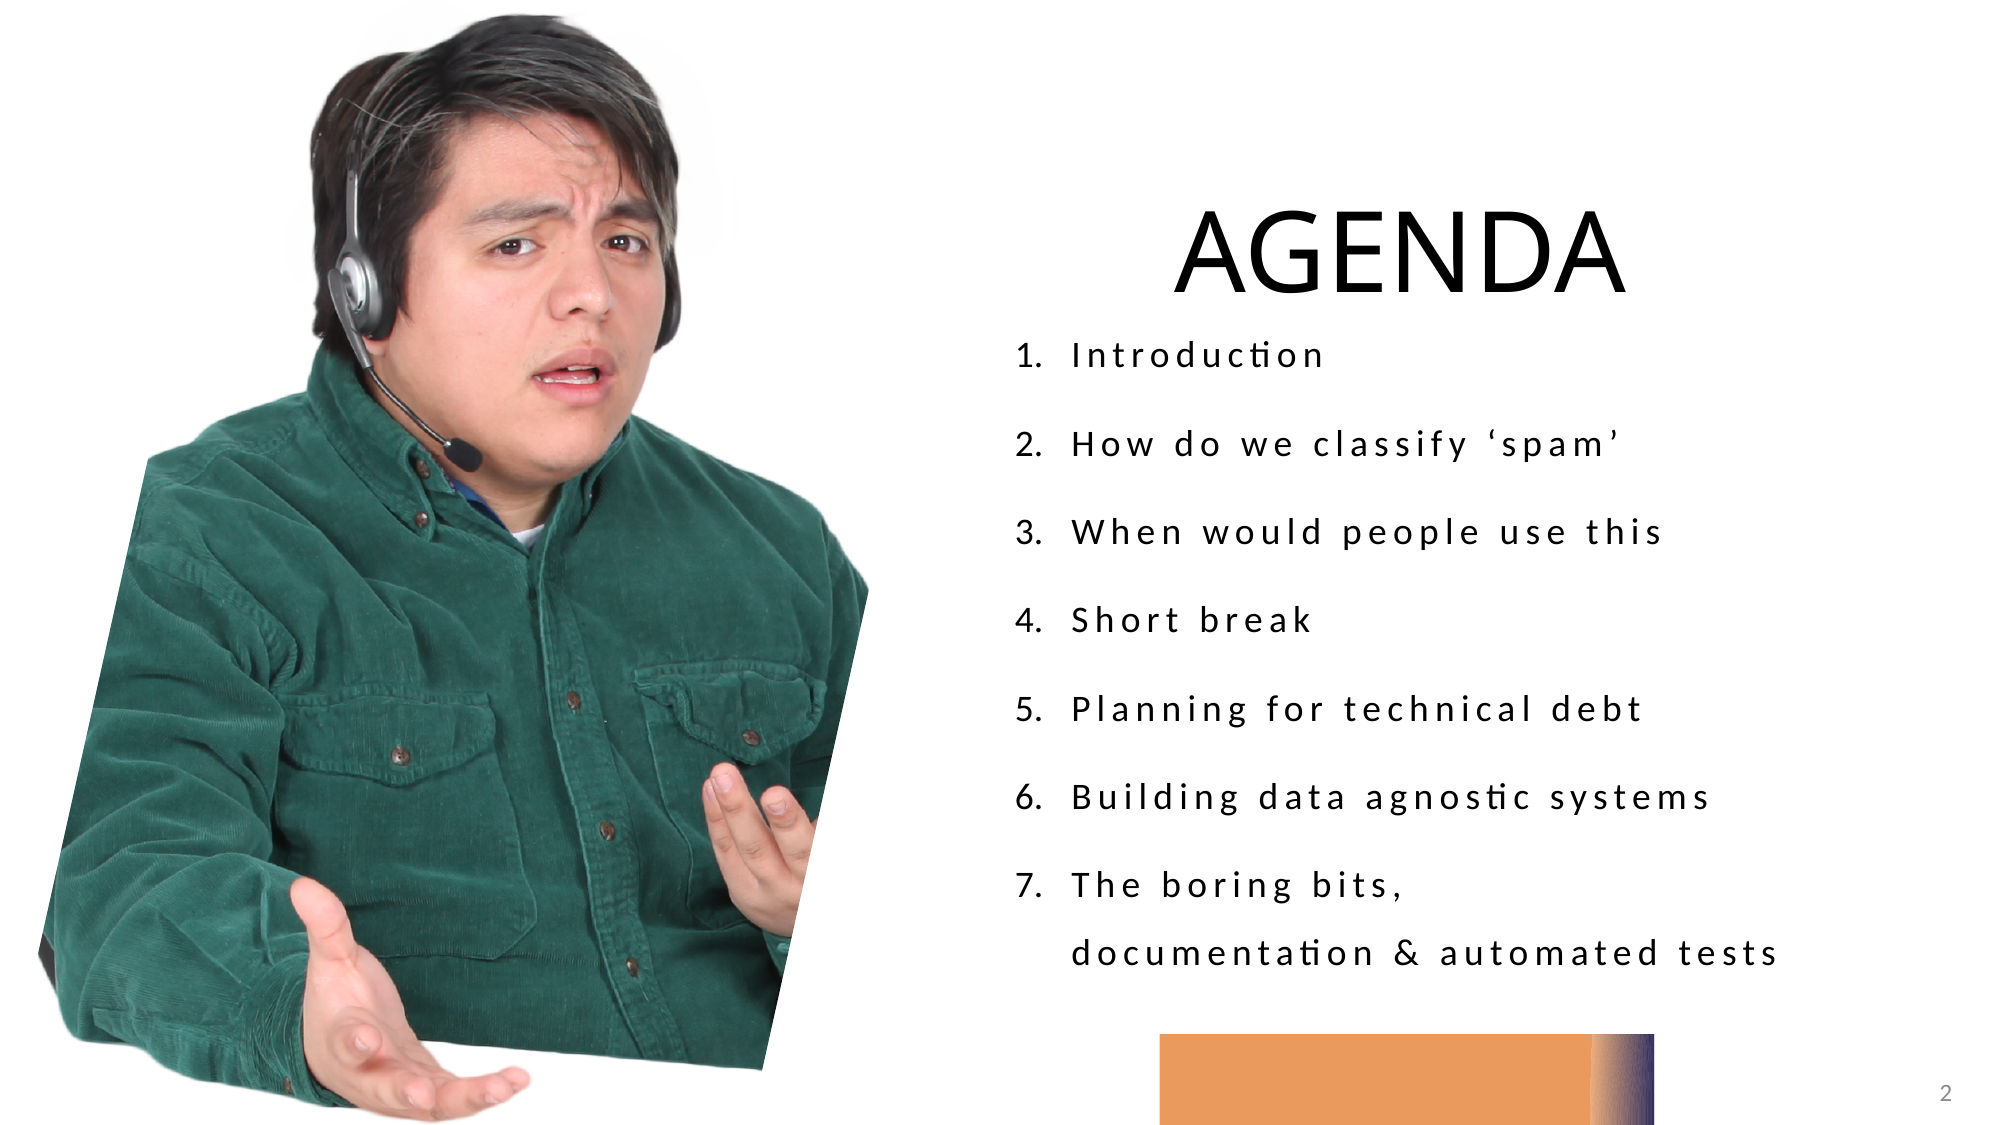

# Agenda
Introduction
How do we classify ‘spam’
When would people use this
Short break
Planning for technical debt
Building data agnostic systems
The boring bits,
documentation & automated tests